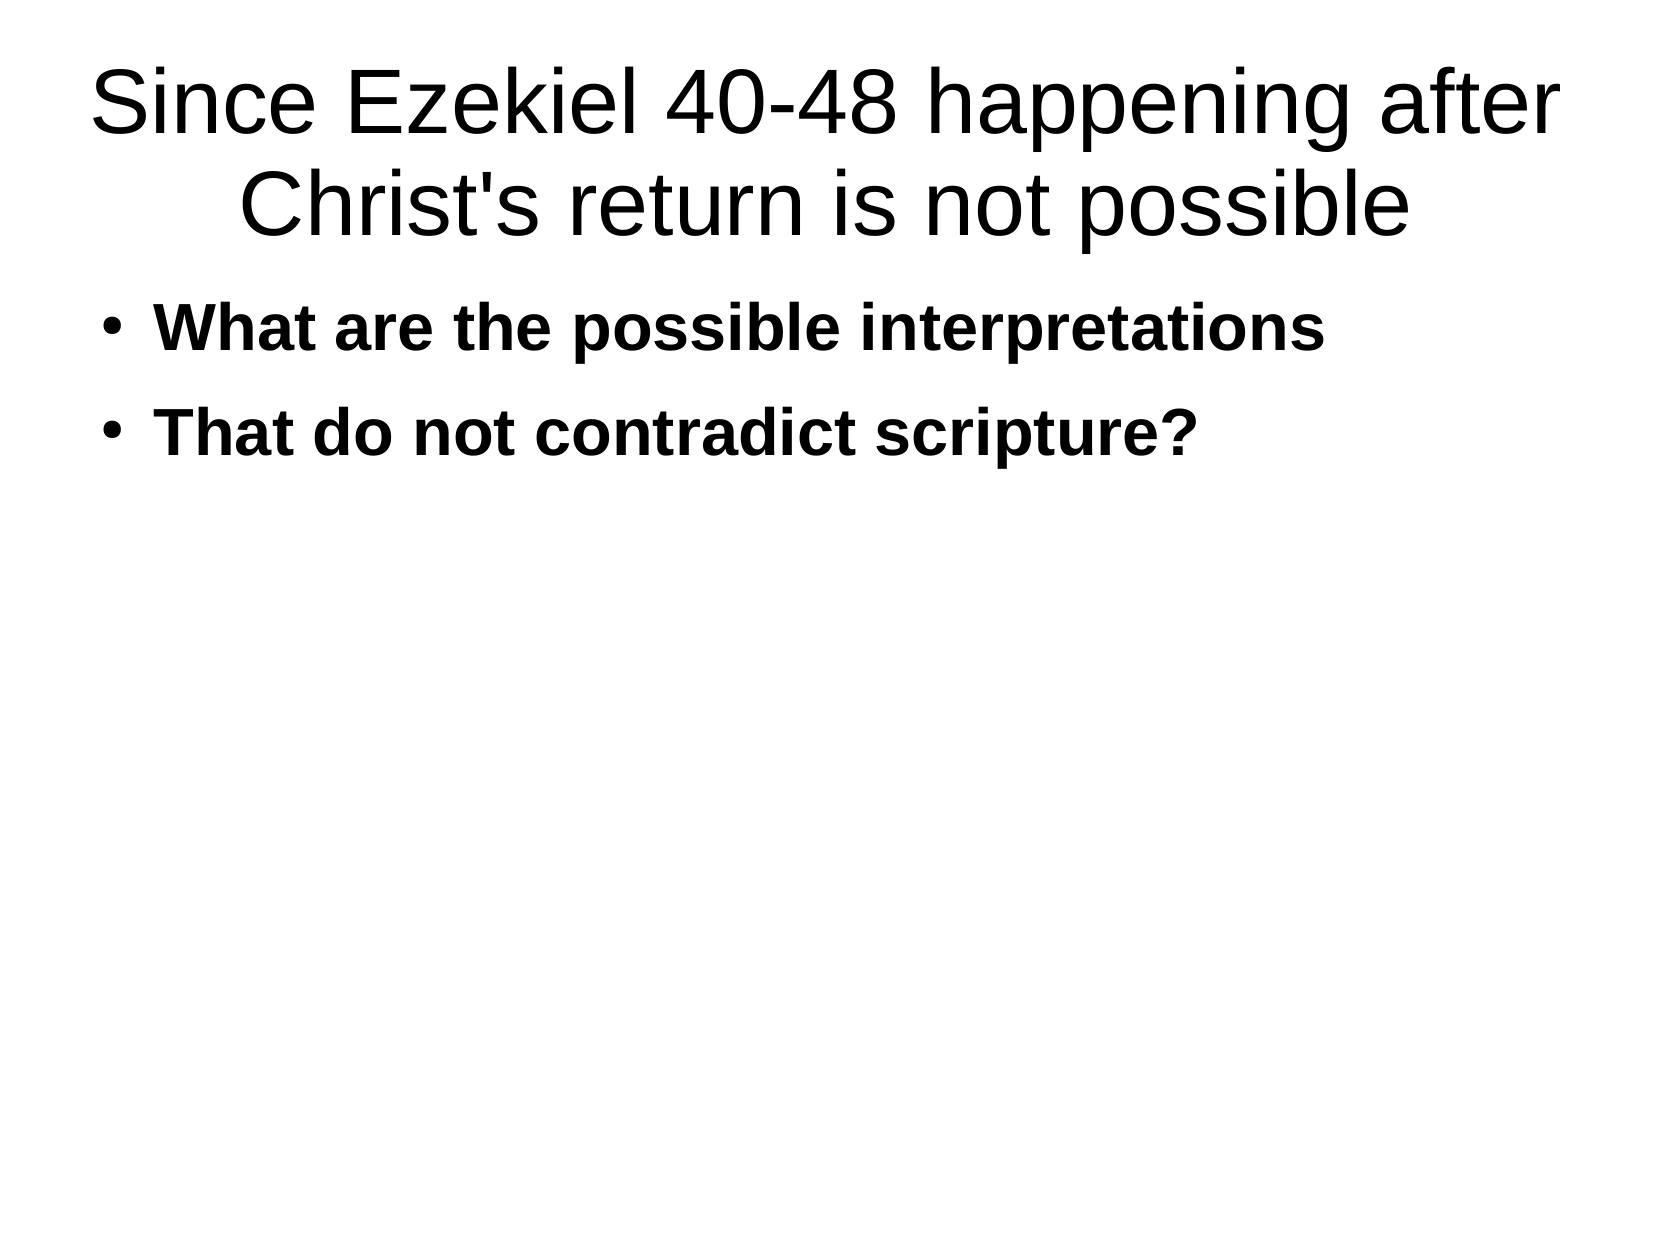

# Since Ezekiel 40-48 happening after Christ's return is not possible
What are the possible interpretations
That do not contradict scripture?